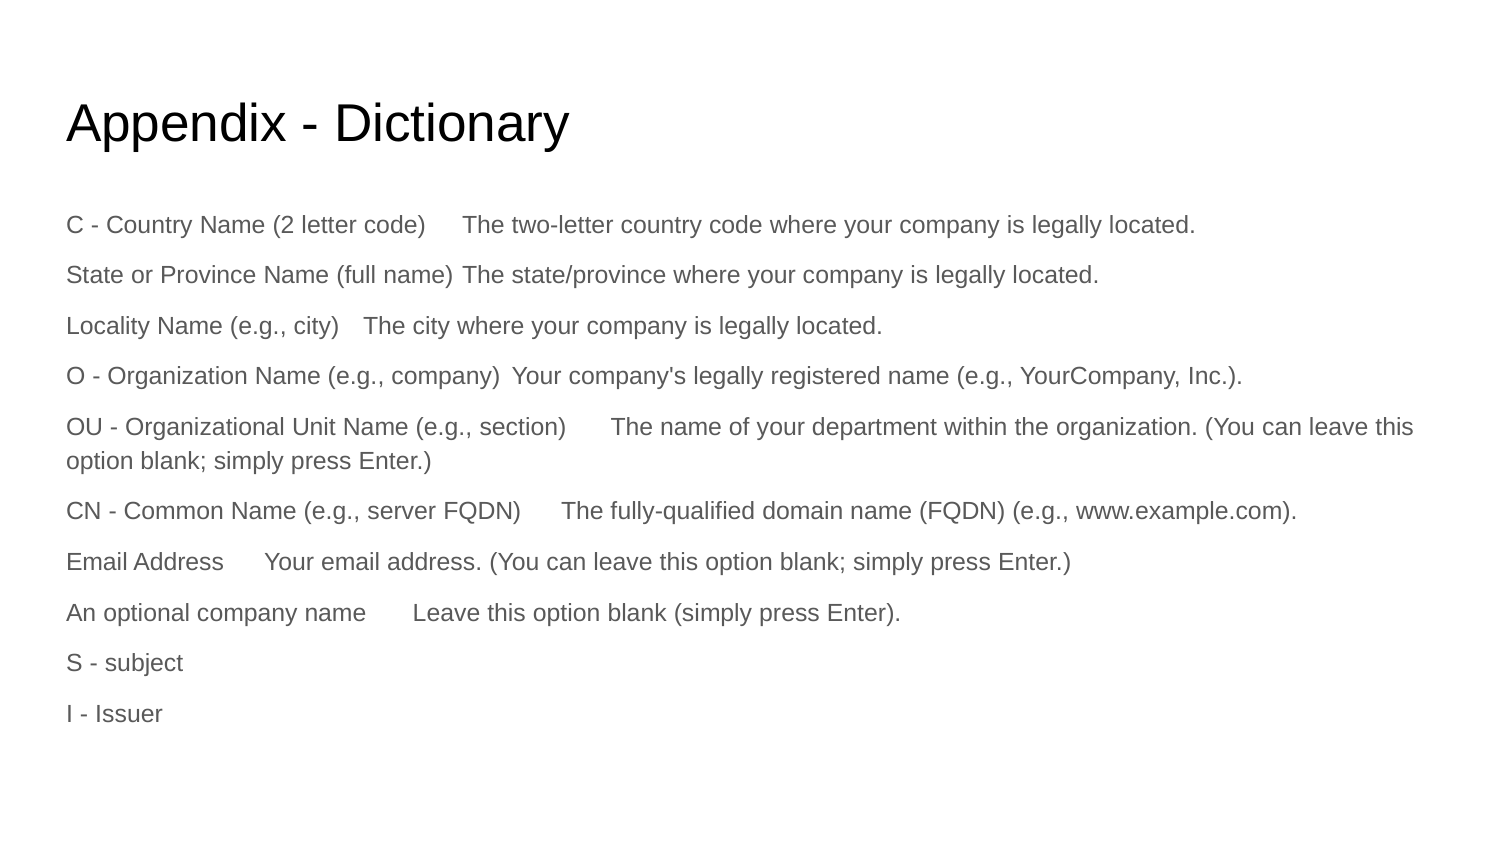

# Appendix - Dictionary
C - Country Name (2 letter code)	The two-letter country code where your company is legally located.
State or Province Name (full name)	The state/province where your company is legally located.
Locality Name (e.g., city)	The city where your company is legally located.
O - Organization Name (e.g., company)	Your company's legally registered name (e.g., YourCompany, Inc.).
OU - Organizational Unit Name (e.g., section)	The name of your department within the organization. (You can leave this option blank; simply press Enter.)
CN - Common Name (e.g., server FQDN)	The fully-qualified domain name (FQDN) (e.g., www.example.com).
Email Address	Your email address. (You can leave this option blank; simply press Enter.)
An optional company name	Leave this option blank (simply press Enter).
S - subject
I - Issuer